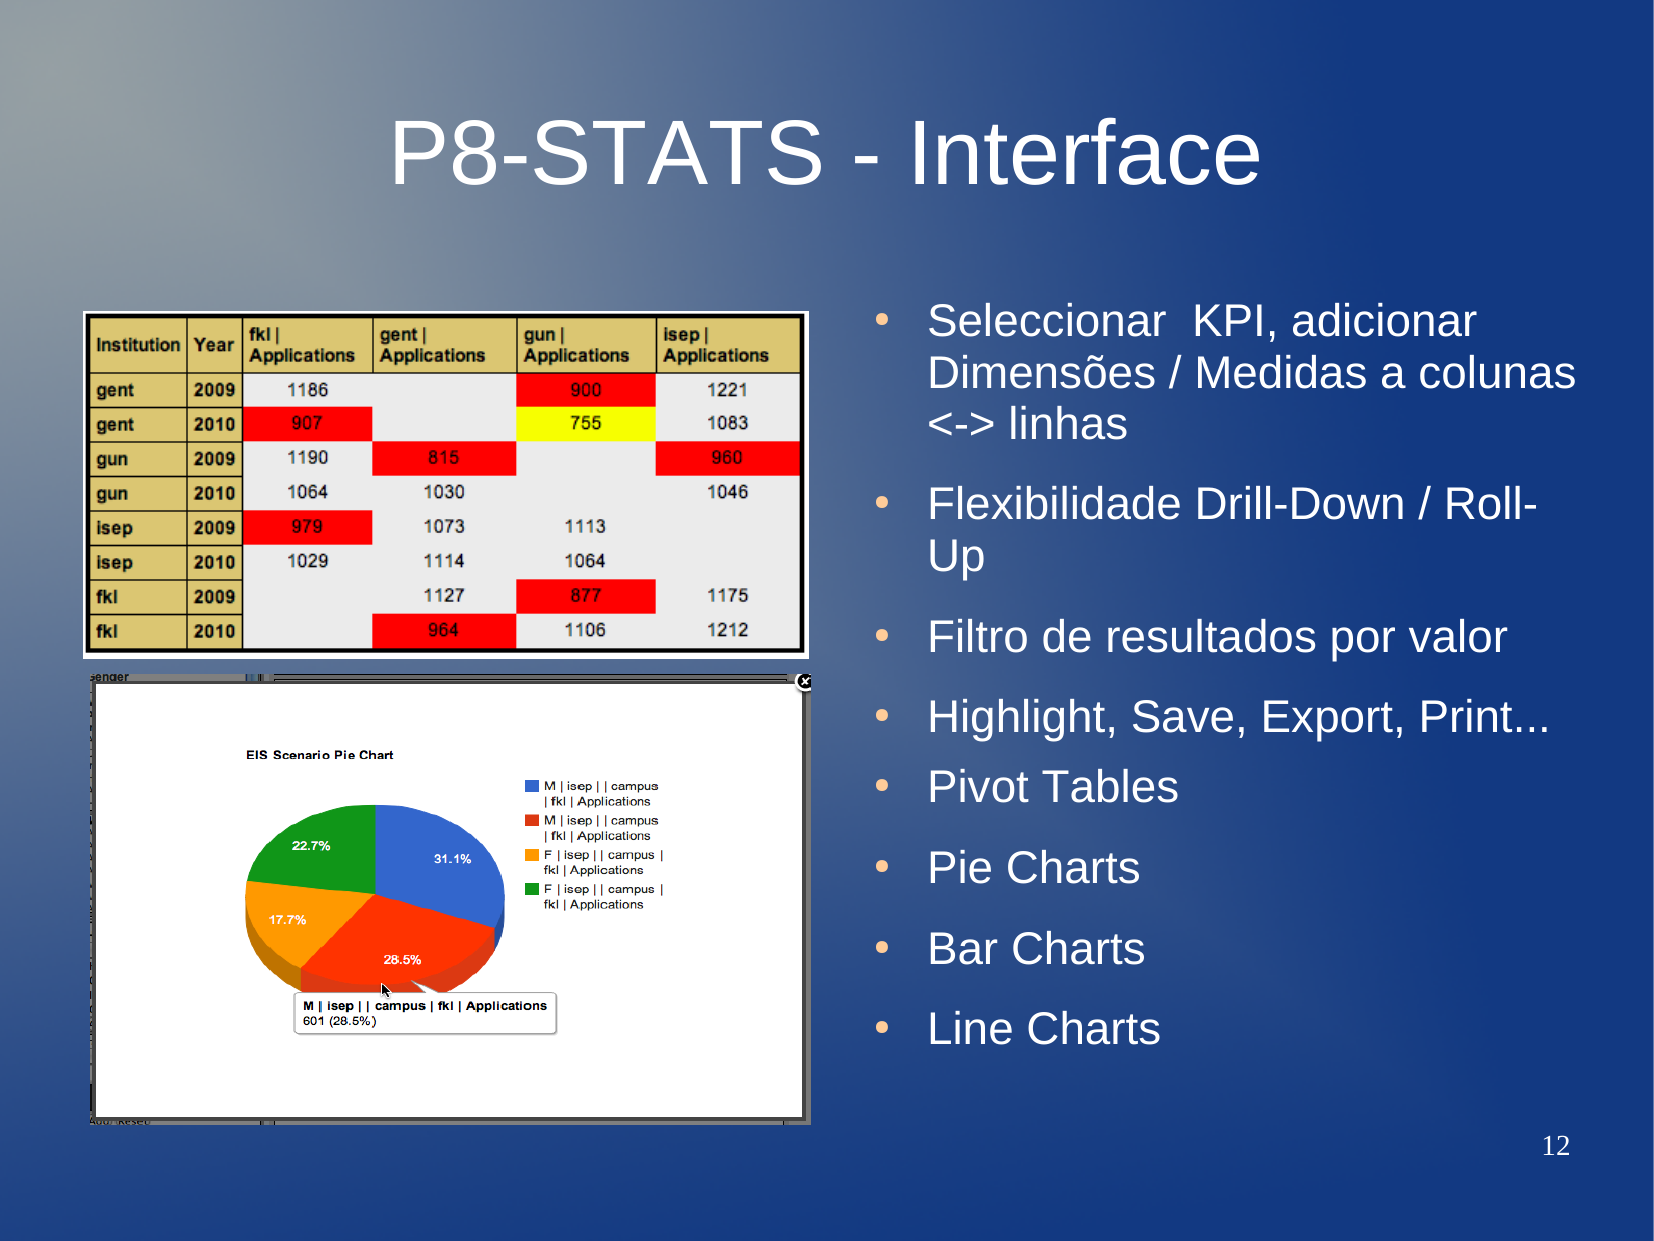

# P8-STATS - Interface
Seleccionar KPI, adicionar Dimensões / Medidas a colunas <-> linhas
Flexibilidade Drill-Down / Roll-Up
Filtro de resultados por valor
Highlight, Save, Export, Print...
Pivot Tables
Pie Charts
Bar Charts
Line Charts
12